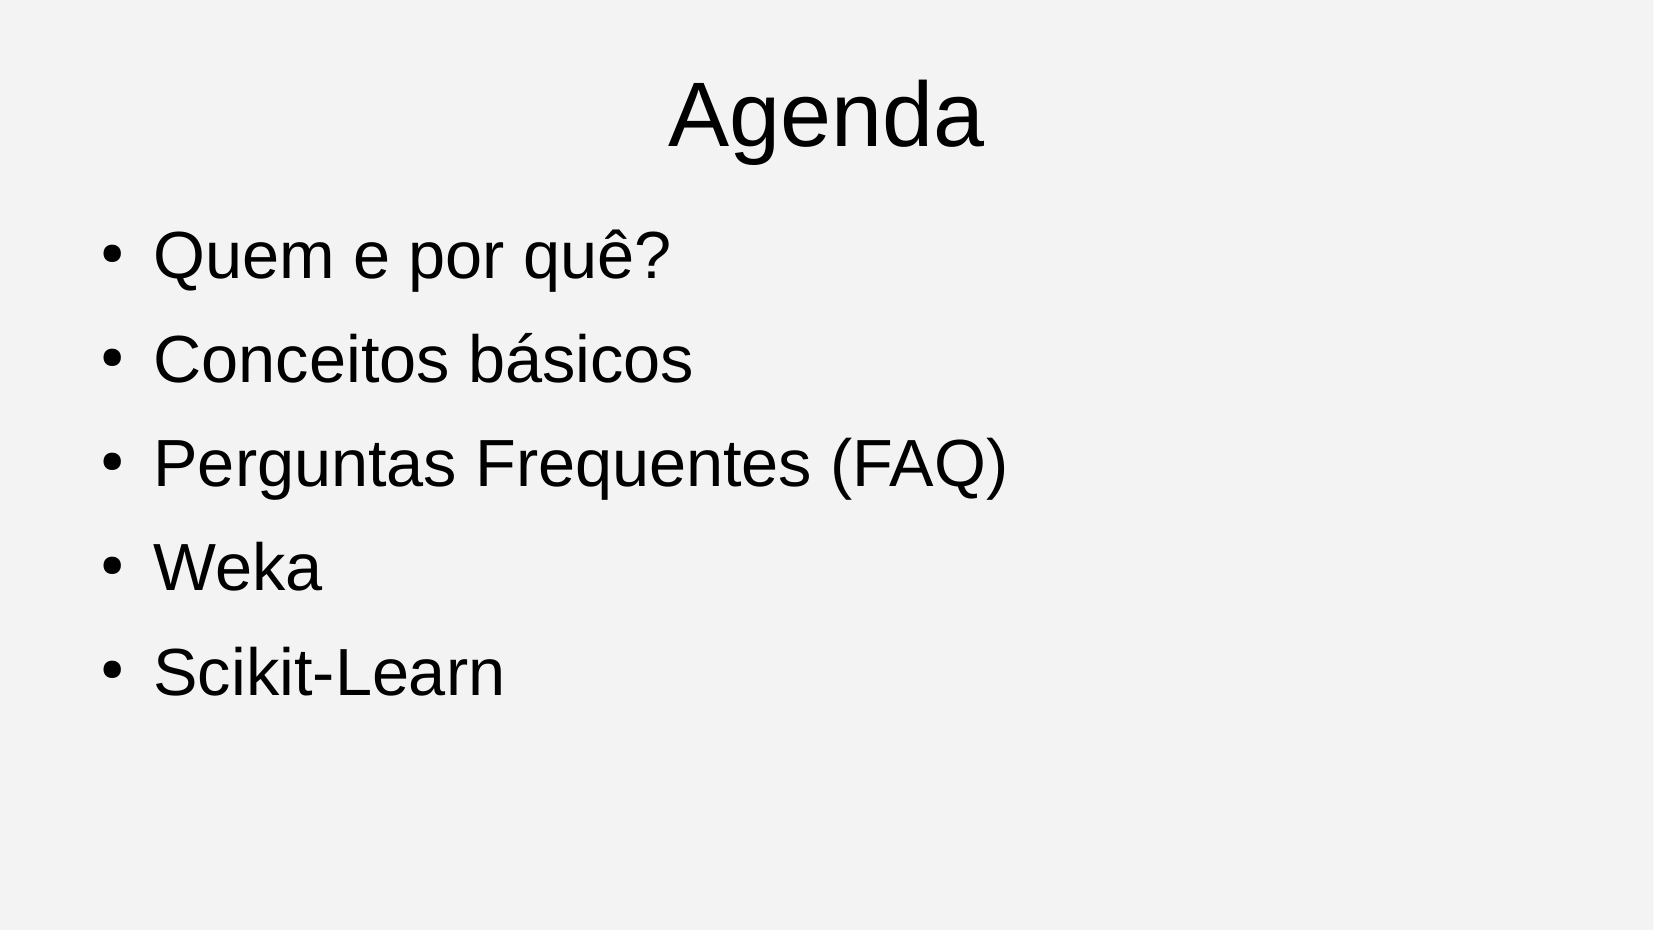

# Agenda
Quem e por quê?
Conceitos básicos
Perguntas Frequentes (FAQ)
Weka
Scikit-Learn